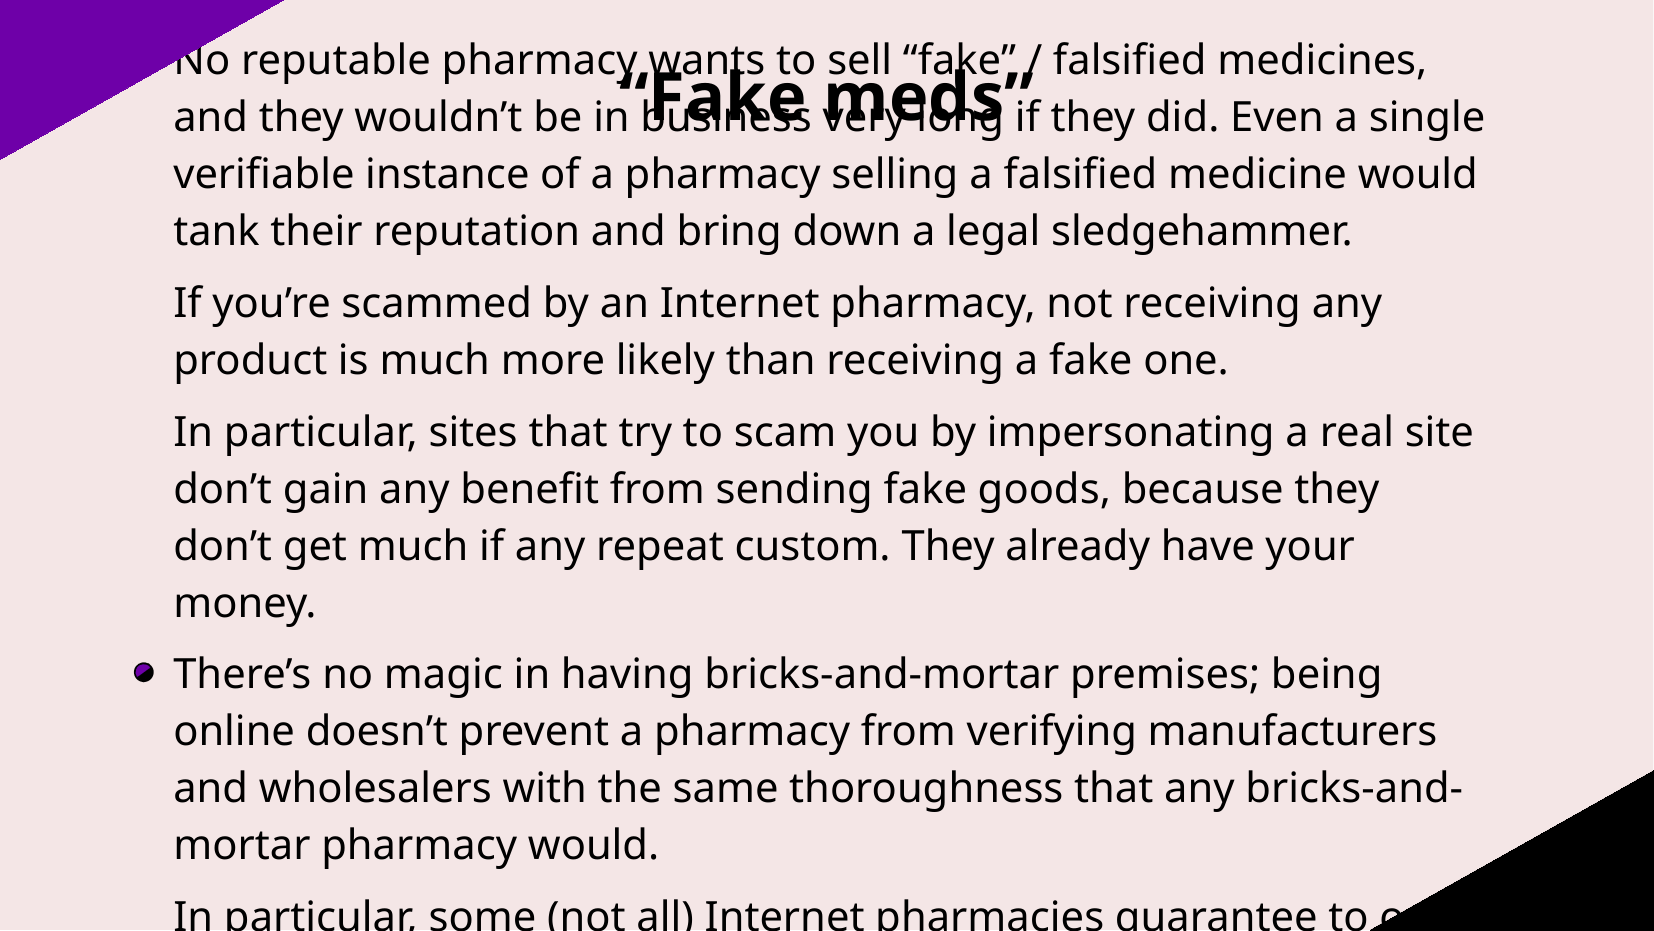

No reputable pharmacy wants to sell “fake” / falsified medicines, and they wouldn’t be in business very long if they did. Even a single verifiable instance of a pharmacy selling a falsified medicine would tank their reputation and bring down a legal sledgehammer.
If you’re scammed by an Internet pharmacy, not receiving any product is much more likely than receiving a fake one.
In particular, sites that try to scam you by impersonating a real site don’t gain any benefit from sending fake goods, because they don’t get much if any repeat custom. They already have your money.
There’s no magic in having bricks-and-mortar premises; being online doesn’t prevent a pharmacy from verifying manufacturers and wholesalers with the same thoroughness that any bricks-and-mortar pharmacy would.
In particular, some (not all) Internet pharmacies guarantee to only source products from registered suppliers.
# “Fake meds”